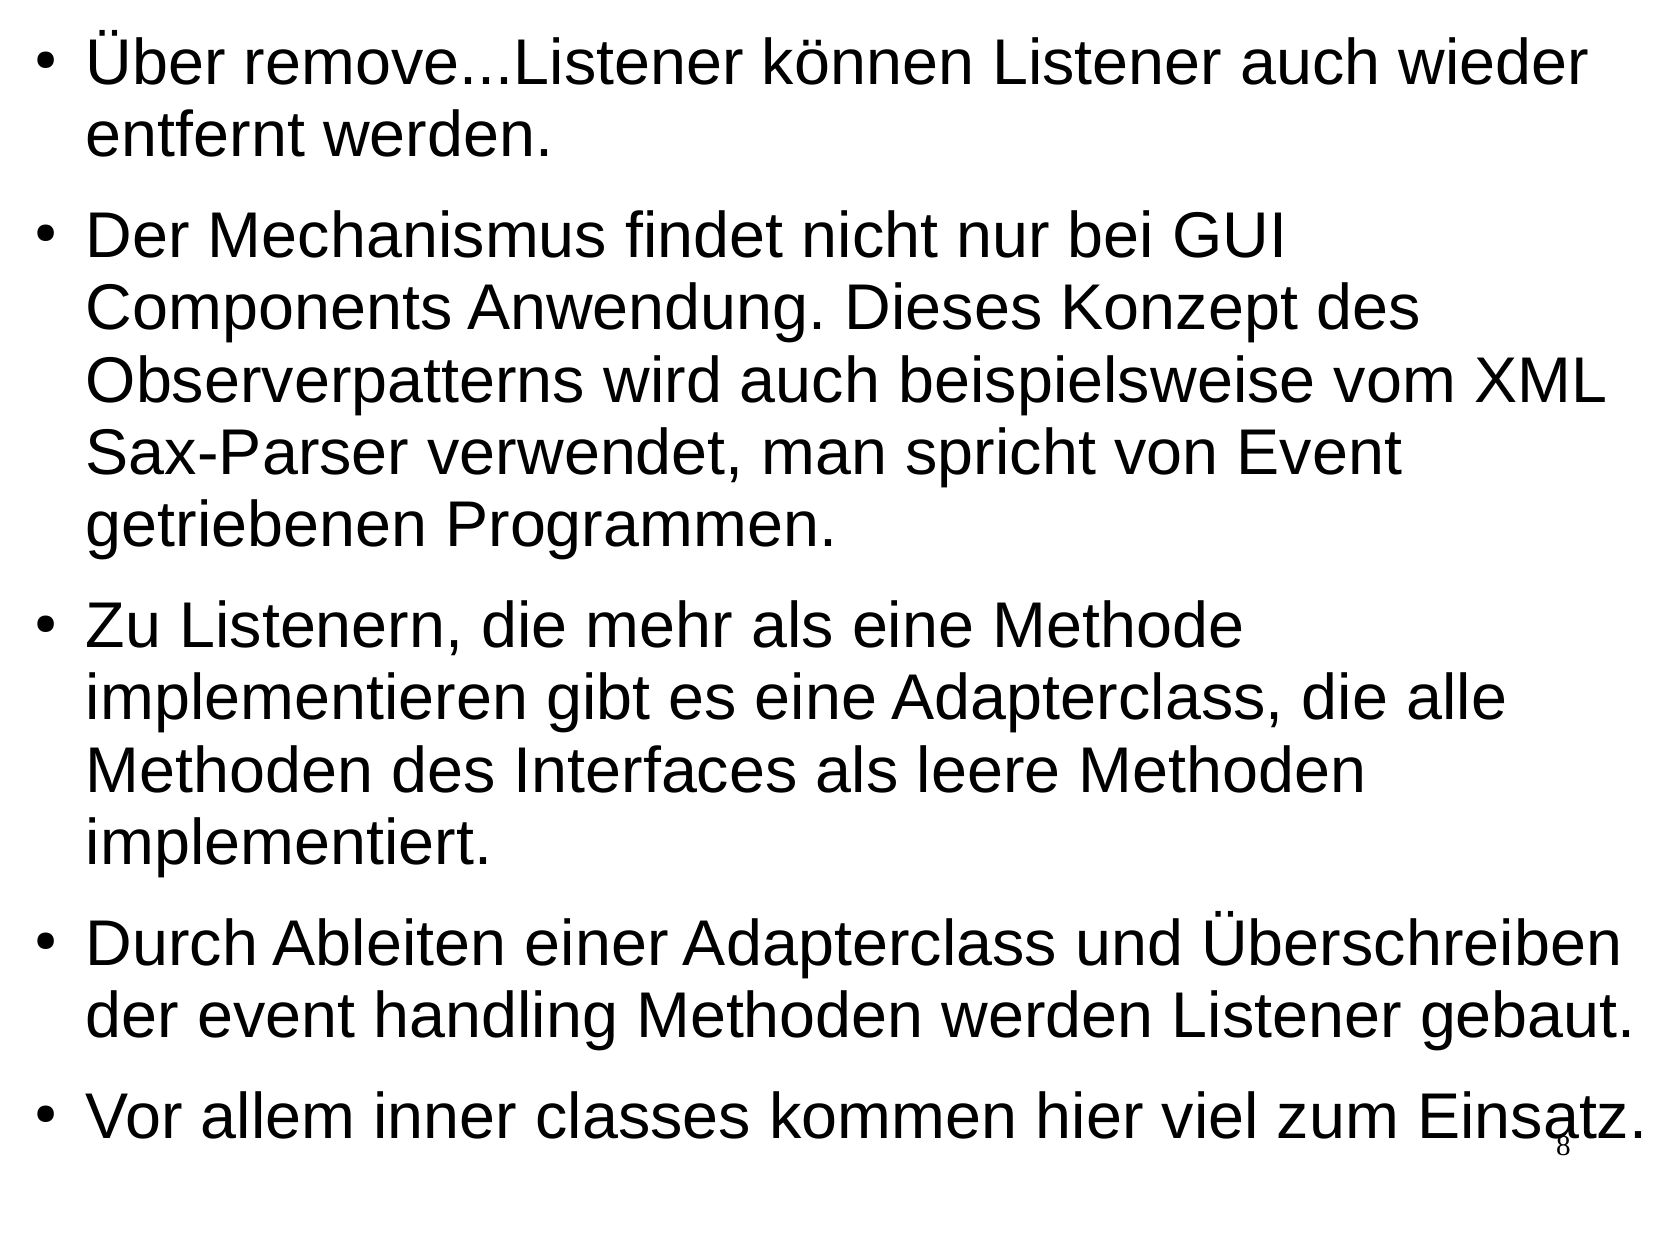

# Über remove...Listener können Listener auch wieder entfernt werden.
Der Mechanismus findet nicht nur bei GUI Components Anwendung. Dieses Konzept des Observerpatterns wird auch beispielsweise vom XML Sax-Parser verwendet, man spricht von Event getriebenen Programmen.
Zu Listenern, die mehr als eine Methode implementieren gibt es eine Adapterclass, die alle Methoden des Interfaces als leere Methoden implementiert.
Durch Ableiten einer Adapterclass und Überschreiben der event handling Methoden werden Listener gebaut.
Vor allem inner classes kommen hier viel zum Einsatz.
8